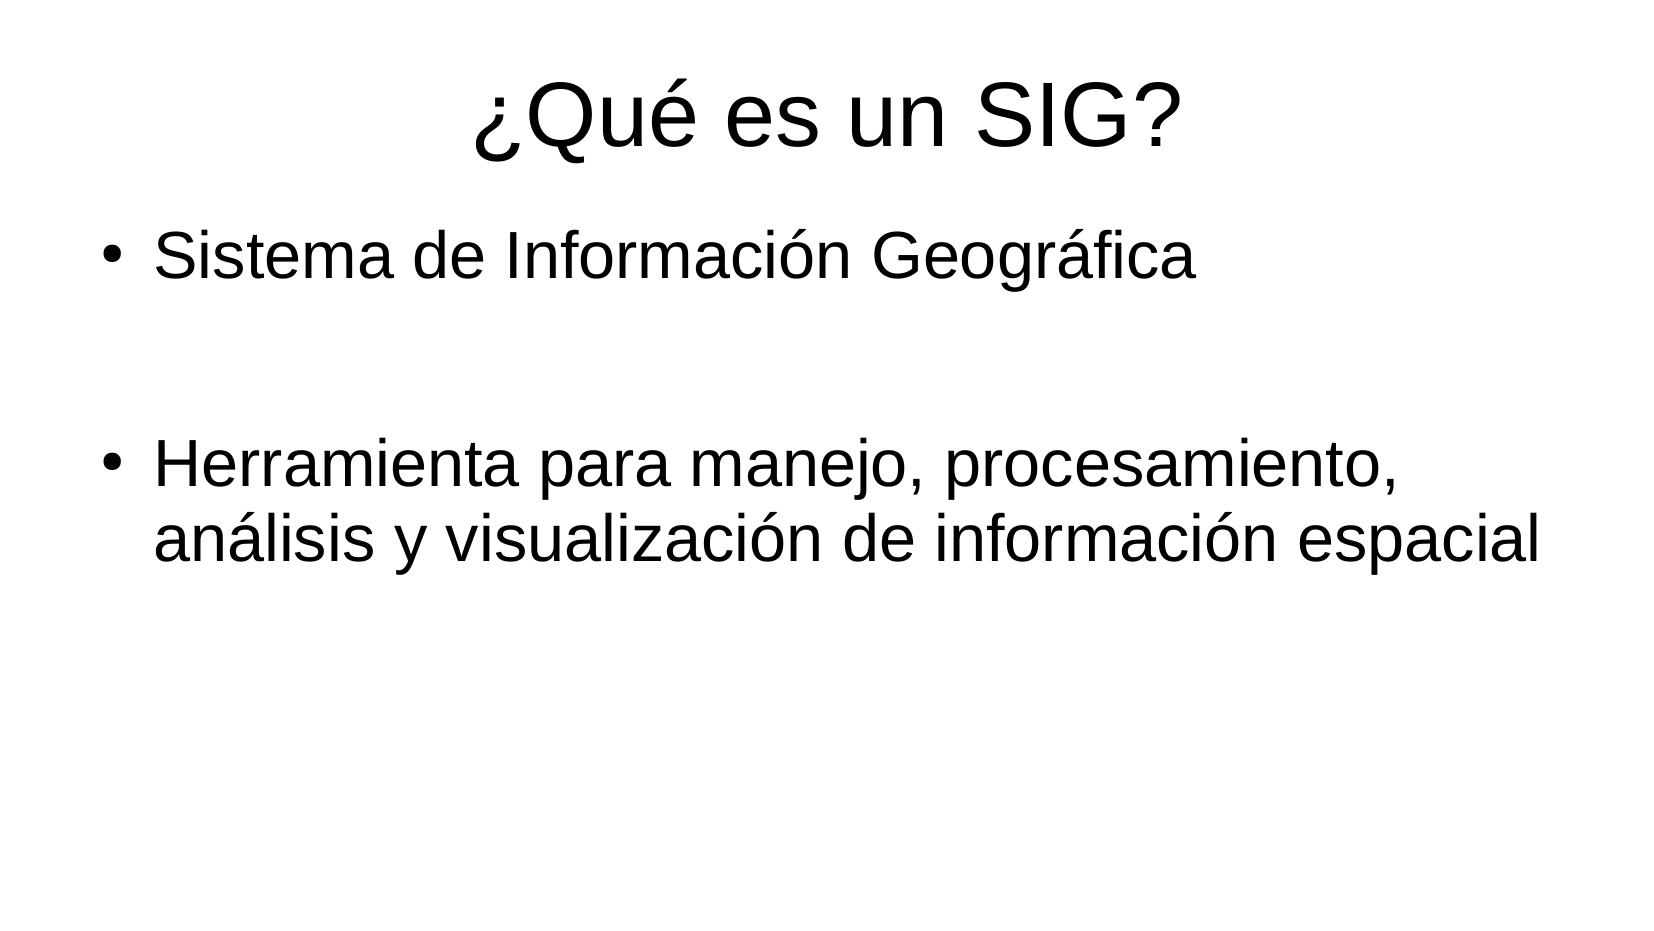

# ¿Qué es un SIG?
Sistema de Información Geográfica
Herramienta para manejo, procesamiento, análisis y visualización de información espacial